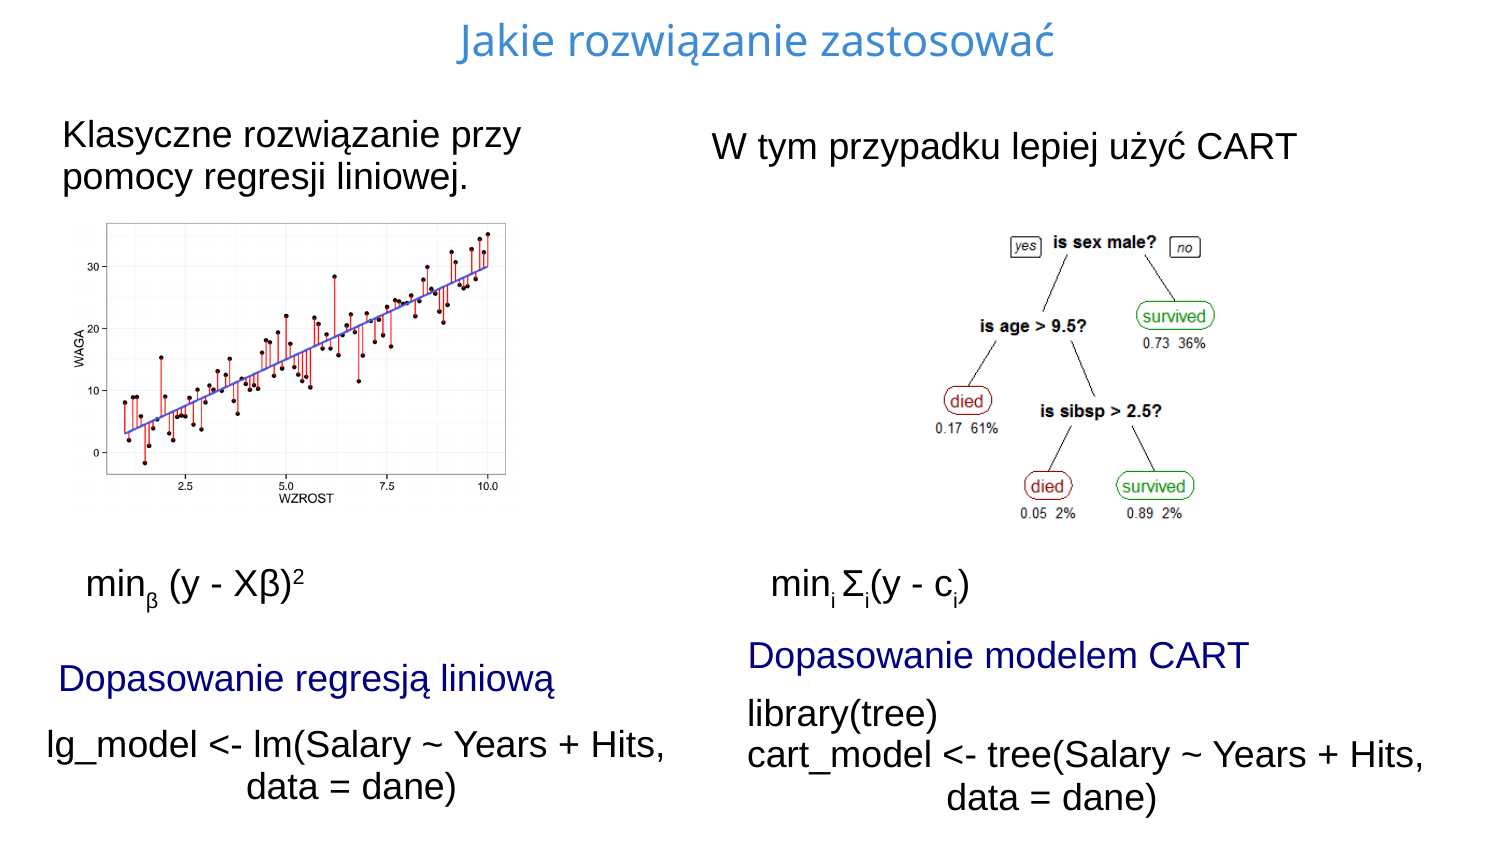

Jakie rozwiązanie zastosować
Klasyczne rozwiązanie przy pomocy regresji liniowej.
W tym przypadku lepiej użyć CART
minβ (y - Xβ)2
mini Σi(y - ci)
Dopasowanie modelem CART
Dopasowanie regresją liniową
library(tree)
cart_model <- tree(Salary ~ Years + Hits,
 data = dane)
lg_model <- lm(Salary ~ Years + Hits,
 data = dane)